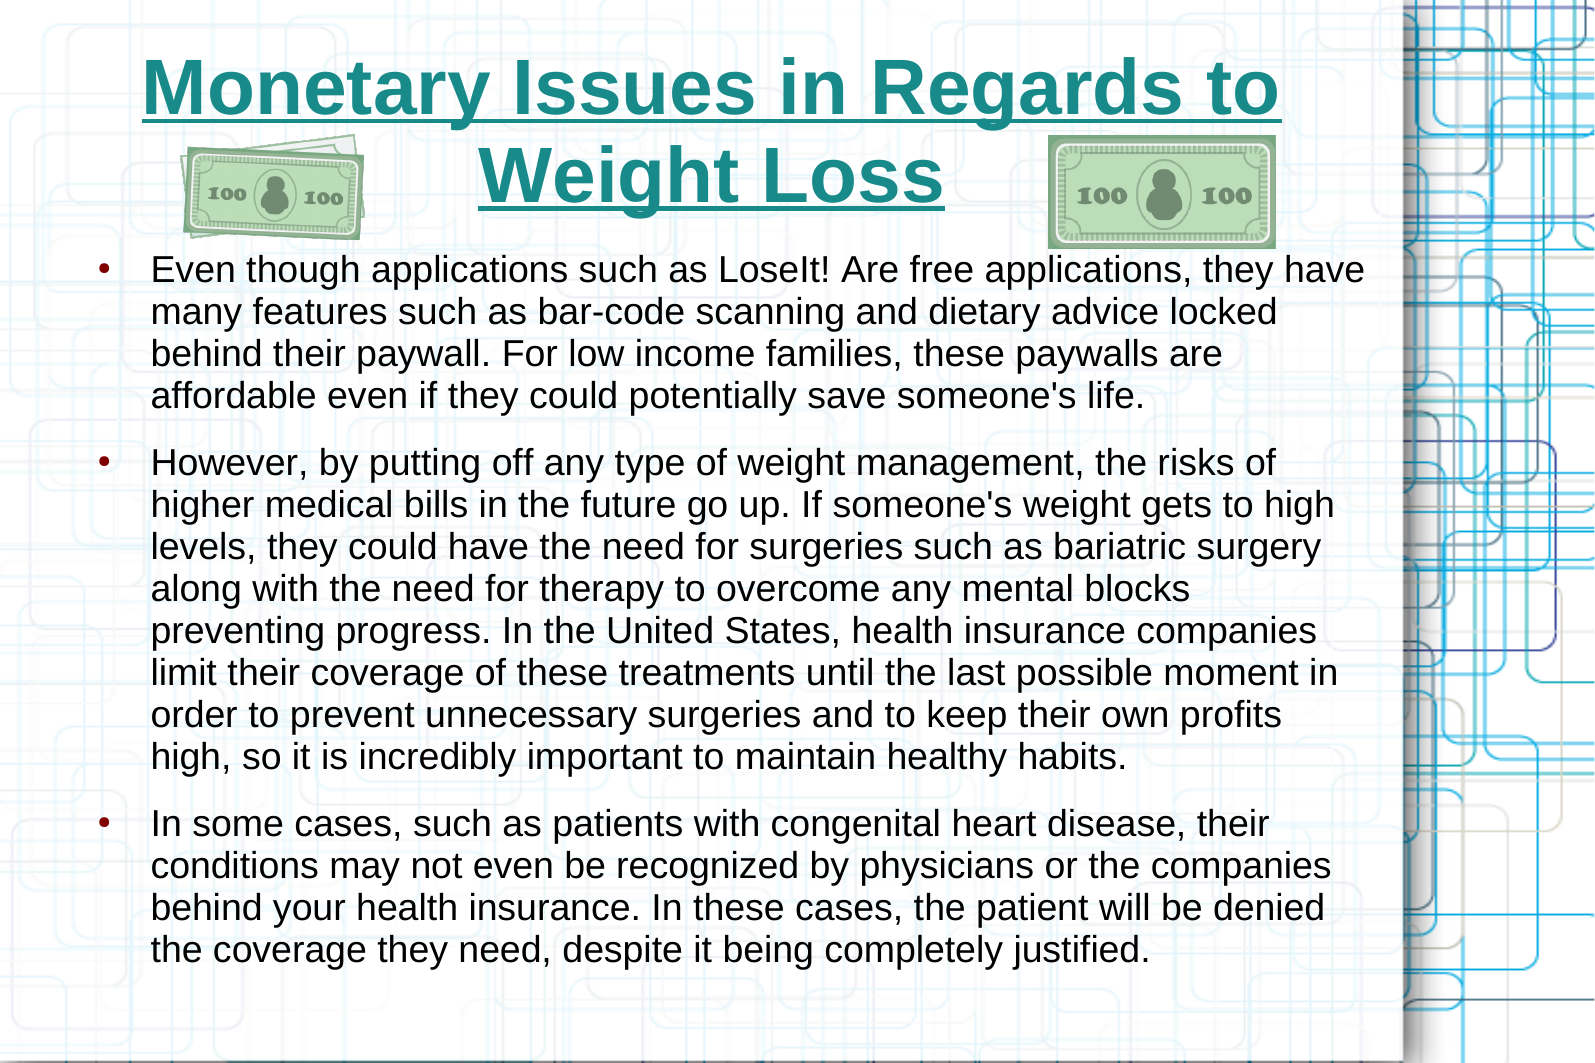

# Monetary Issues in Regards to Weight Loss
Even though applications such as LoseIt! Are free applications, they have many features such as bar-code scanning and dietary advice locked behind their paywall. For low income families, these paywalls are affordable even if they could potentially save someone's life.
However, by putting off any type of weight management, the risks of higher medical bills in the future go up. If someone's weight gets to high levels, they could have the need for surgeries such as bariatric surgery along with the need for therapy to overcome any mental blocks preventing progress. In the United States, health insurance companies limit their coverage of these treatments until the last possible moment in order to prevent unnecessary surgeries and to keep their own profits high, so it is incredibly important to maintain healthy habits.
In some cases, such as patients with congenital heart disease, their conditions may not even be recognized by physicians or the companies behind your health insurance. In these cases, the patient will be denied the coverage they need, despite it being completely justified.